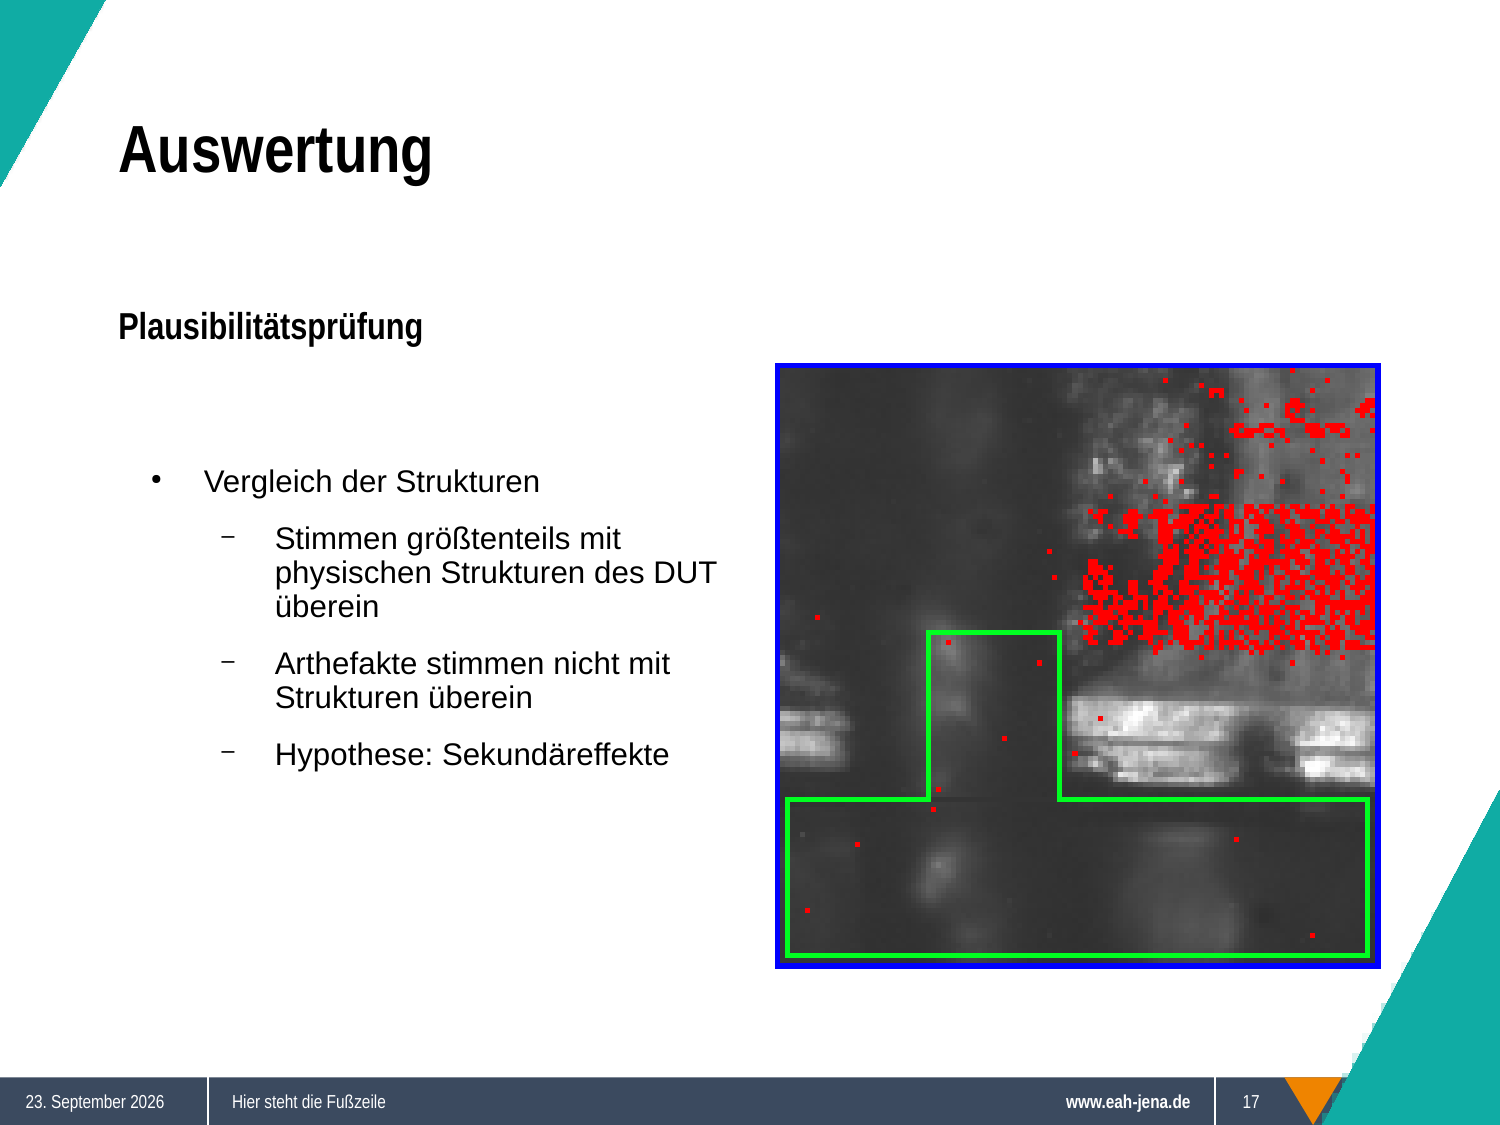

Auswertung
# Plausibilitätsprüfung
Vergleich der Strukturen
Stimmen größtenteils mit physischen Strukturen des DUT überein
Arthefakte stimmen nicht mit Strukturen überein
Hypothese: Sekundäreffekte
Hier steht die Fußzeile
17